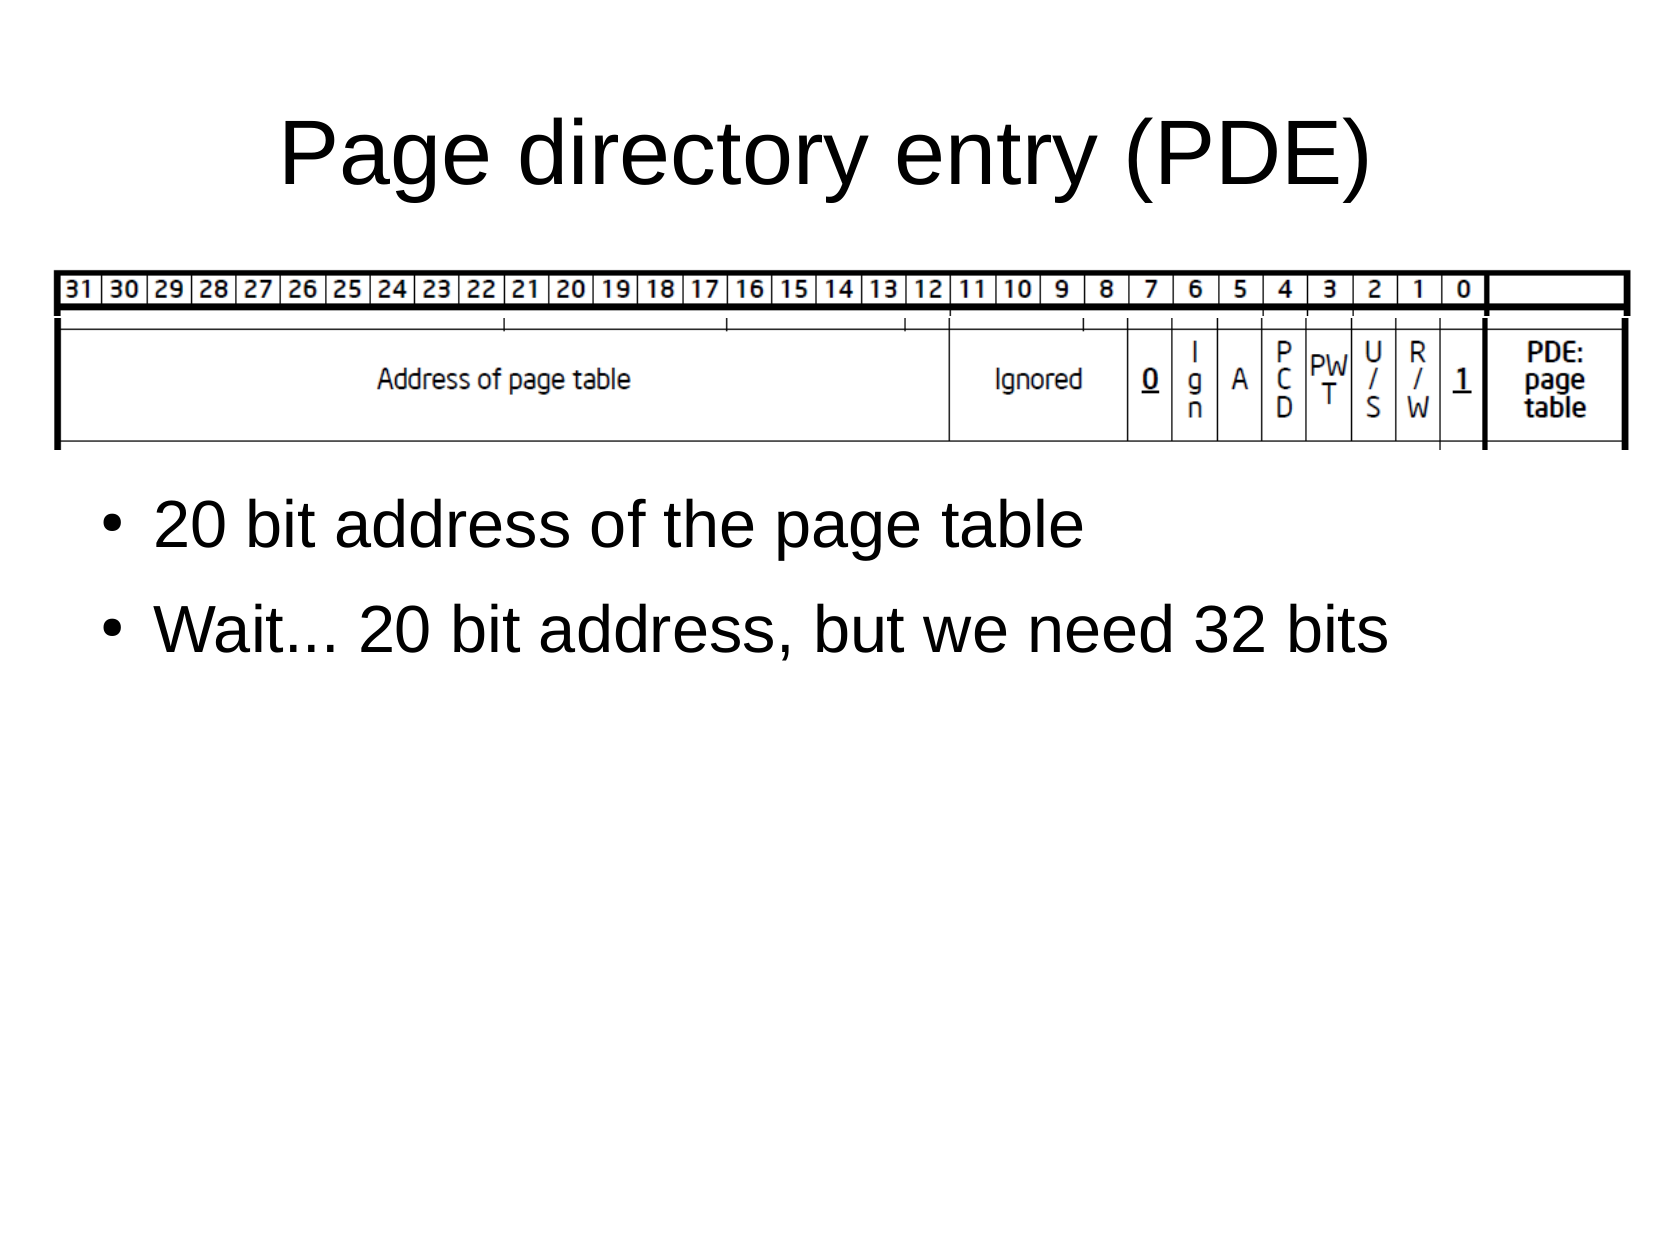

# Page directory entry (PDE)
20 bit address of the page table
Wait... 20 bit address, but we need 32 bits